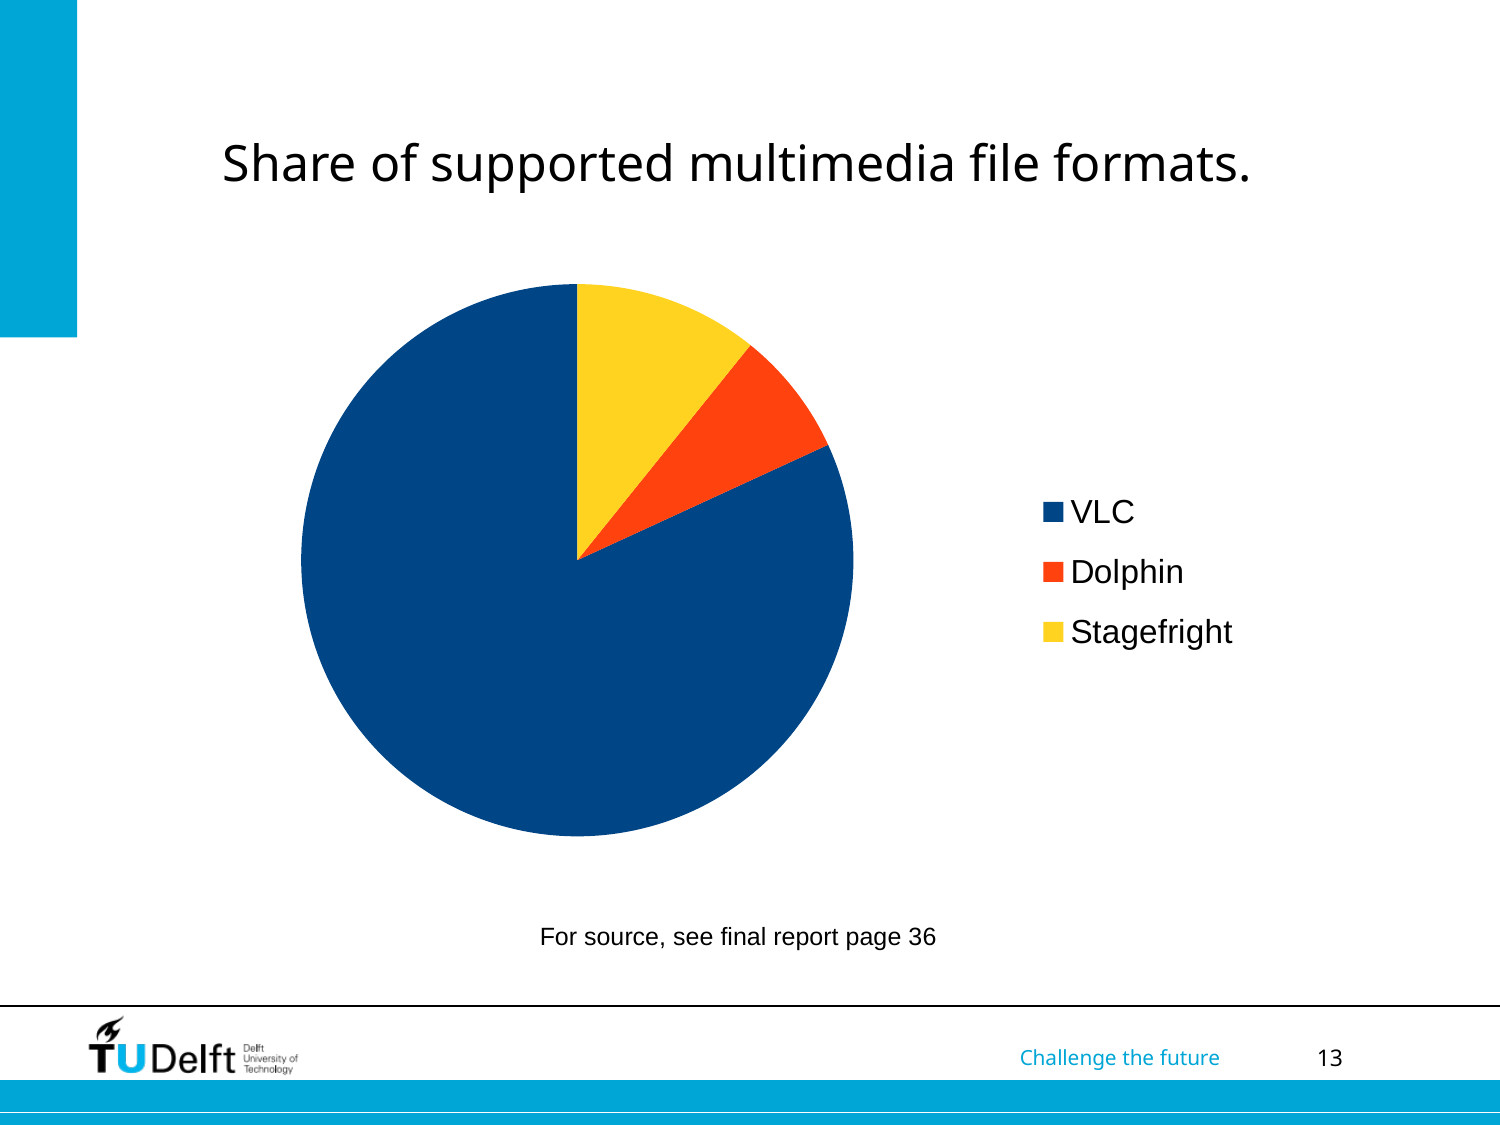

# Share of supported multimedia file formats.
### Chart
| Category | Column 1 |
|---|---|
| VLC | 167.0 |
| Dolphin | 15.0 |
| Stagefright | 22.0 |For source, see final report page 36